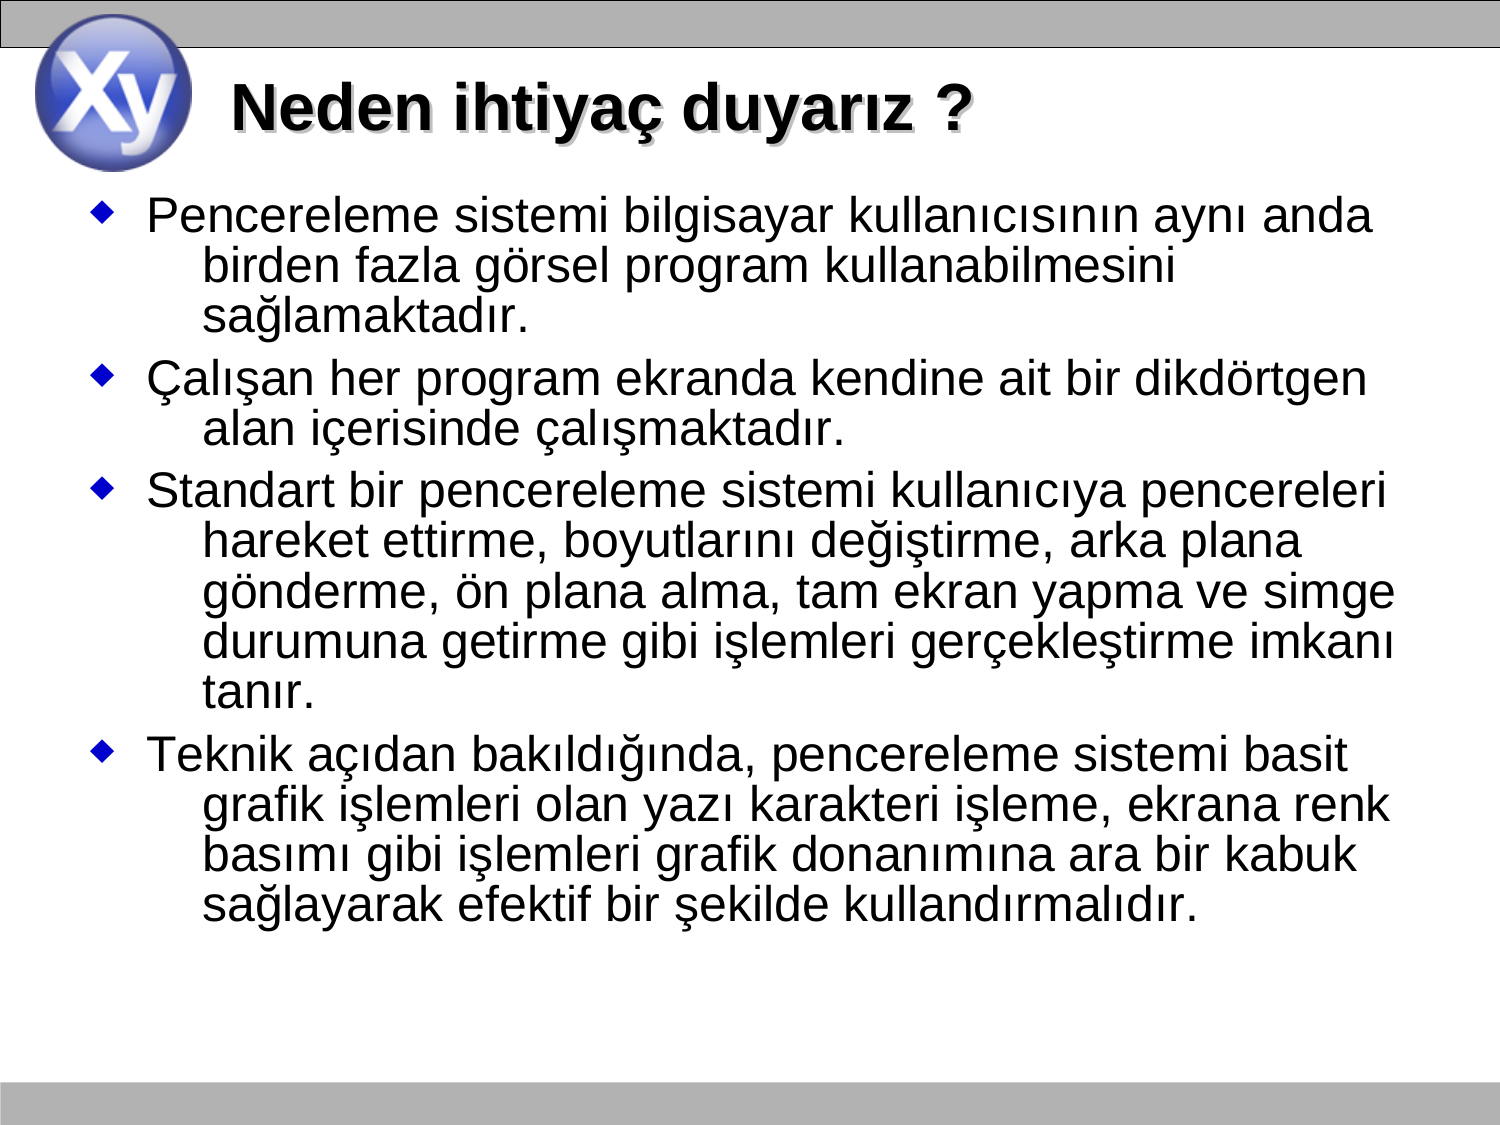

# Neden ihtiyaç duyarız ?
Pencereleme sistemi bilgisayar kullanıcısının aynı anda birden fazla görsel program kullanabilmesini sağlamaktadır.
Çalışan her program ekranda kendine ait bir dikdörtgen alan içerisinde çalışmaktadır.
Standart bir pencereleme sistemi kullanıcıya pencereleri hareket ettirme, boyutlarını değiştirme, arka plana gönderme, ön plana alma, tam ekran yapma ve simge durumuna getirme gibi işlemleri gerçekleştirme imkanı tanır.
Teknik açıdan bakıldığında, pencereleme sistemi basit grafik işlemleri olan yazı karakteri işleme, ekrana renk basımı gibi işlemleri grafik donanımına ara bir kabuk sağlayarak efektif bir şekilde kullandırmalıdır.